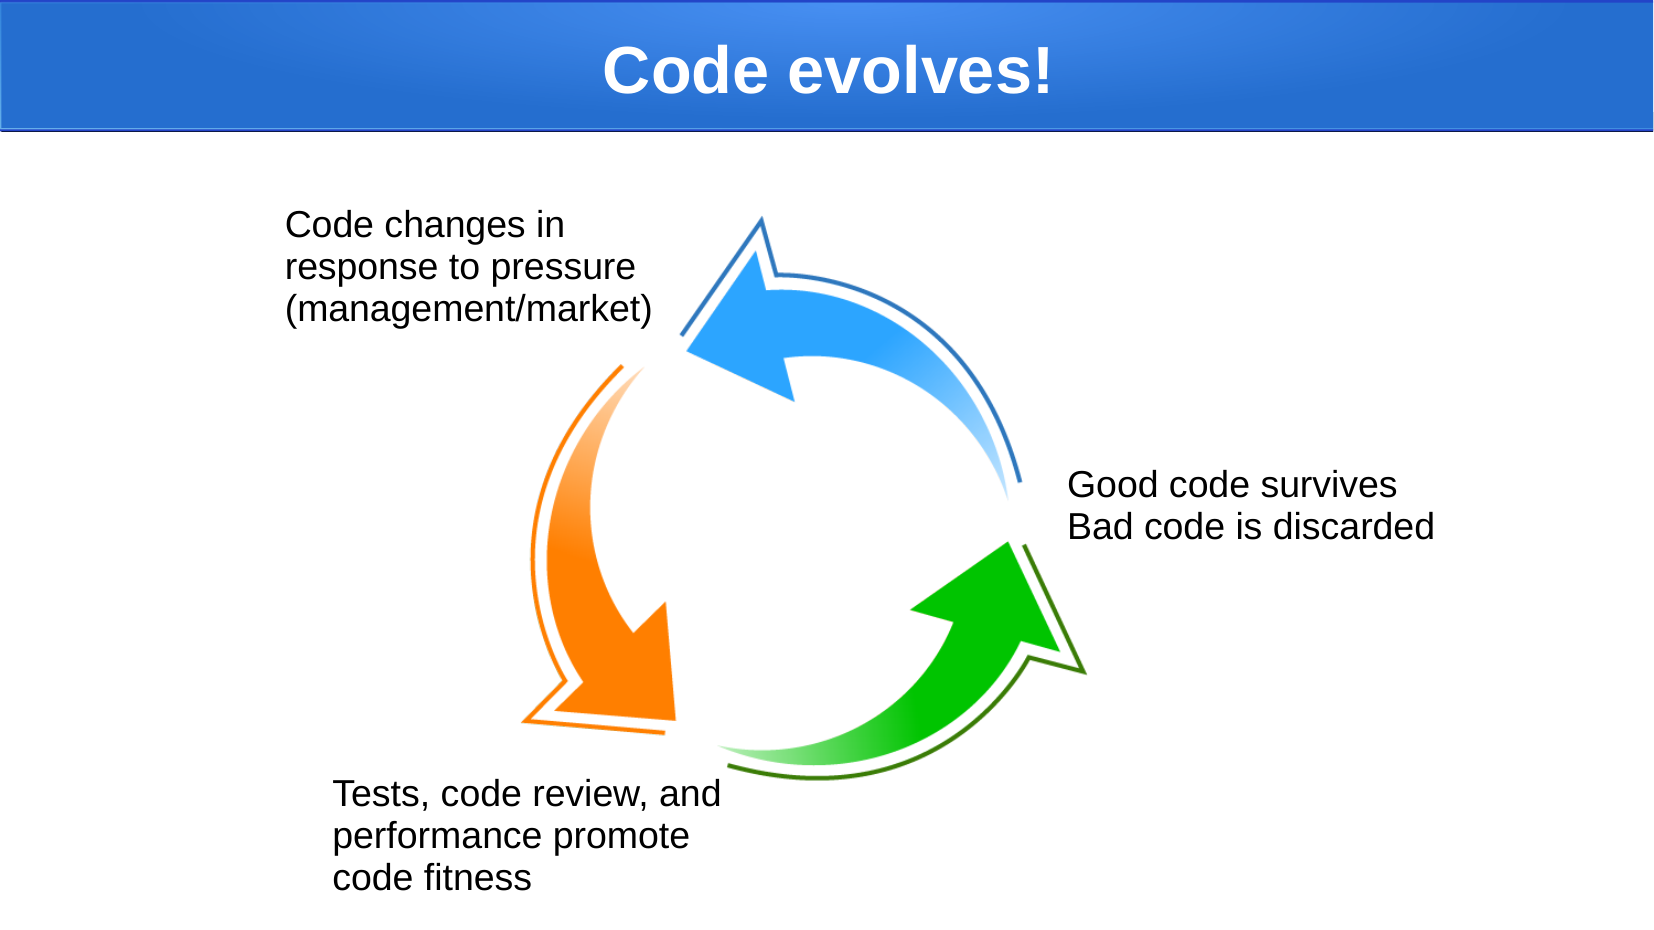

# Code evolves!
Code changes in response to pressure
(management/market)
Good code survives
Bad code is discarded
Tests, code review, and performance promote code fitness